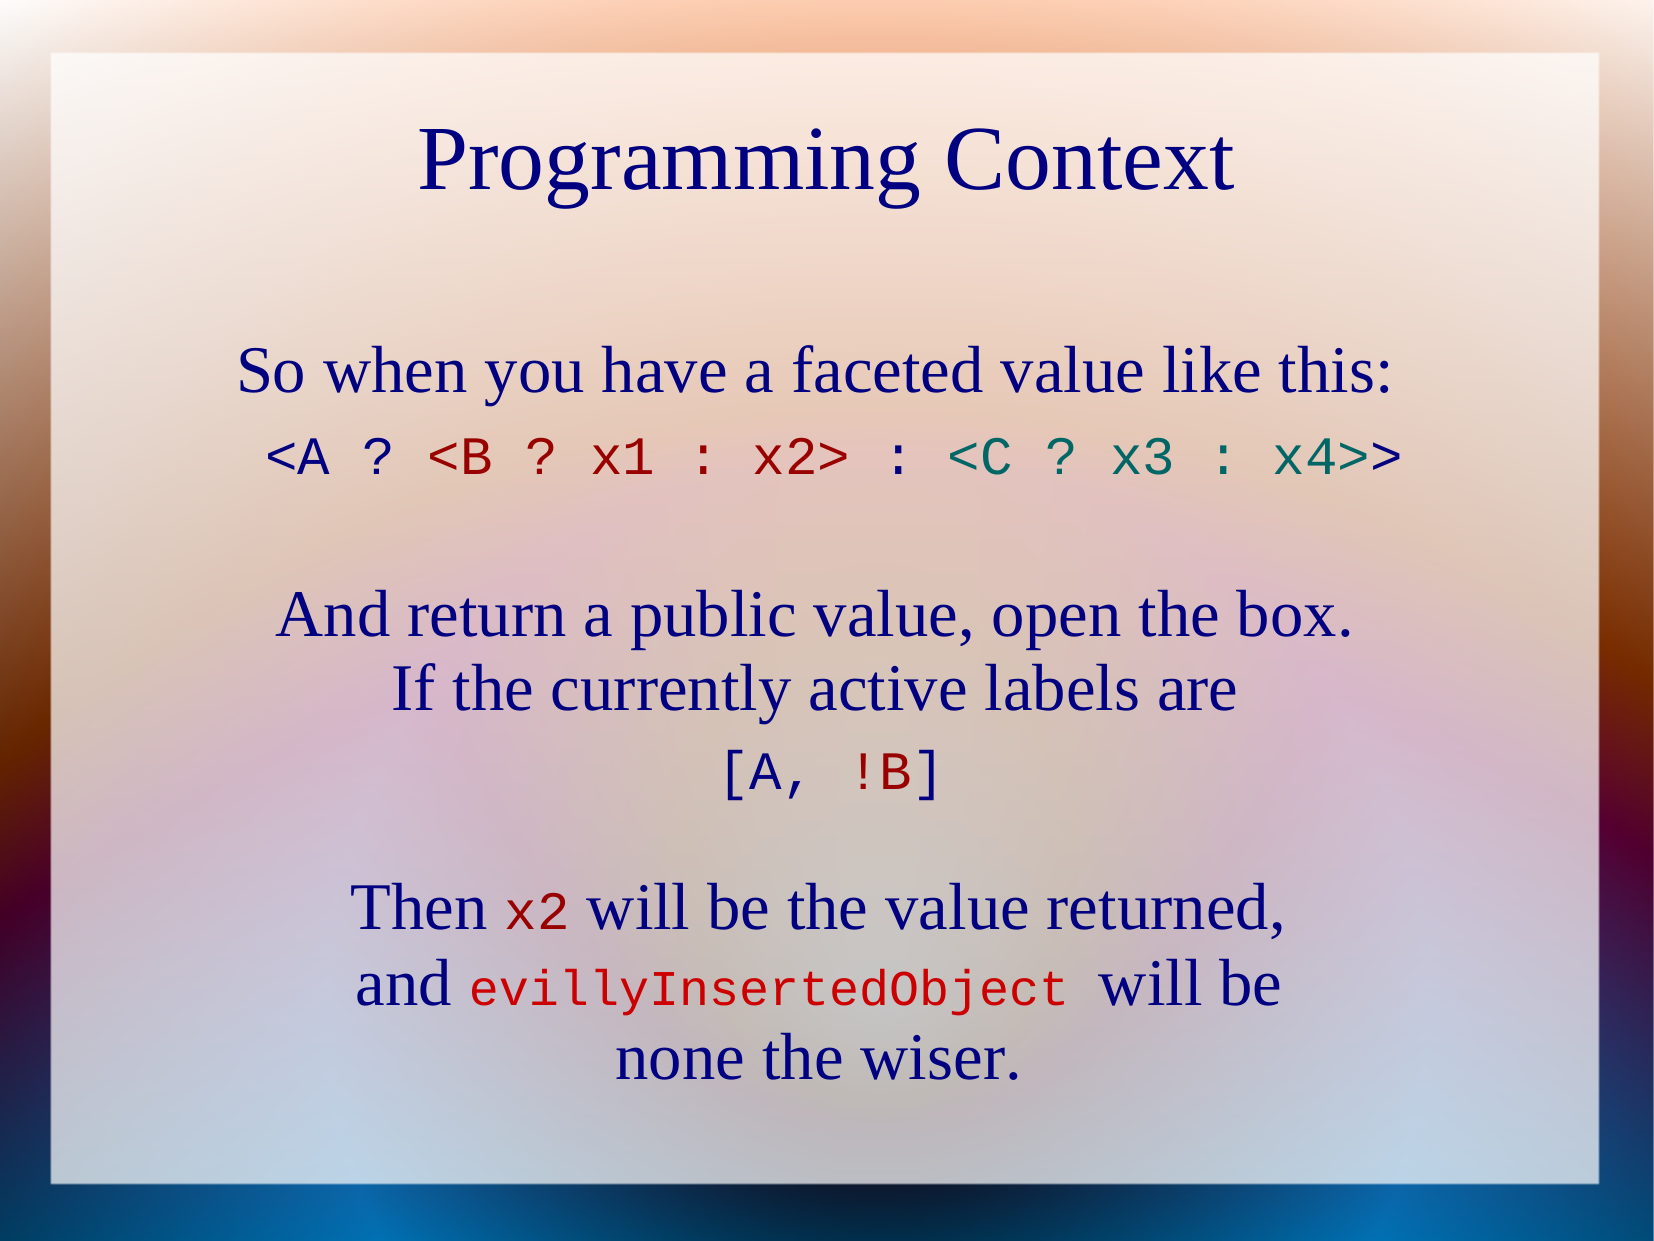

# Programming Context
So when you have a faceted value like this:
<A ? <B ? x1 : x2> : <C ? x3 : x4>>
And return a public value, open the box.
If the currently active labels are
[A, !B]
Then x2 will be the value returned,
and evillyInsertedObject will be
none the wiser.